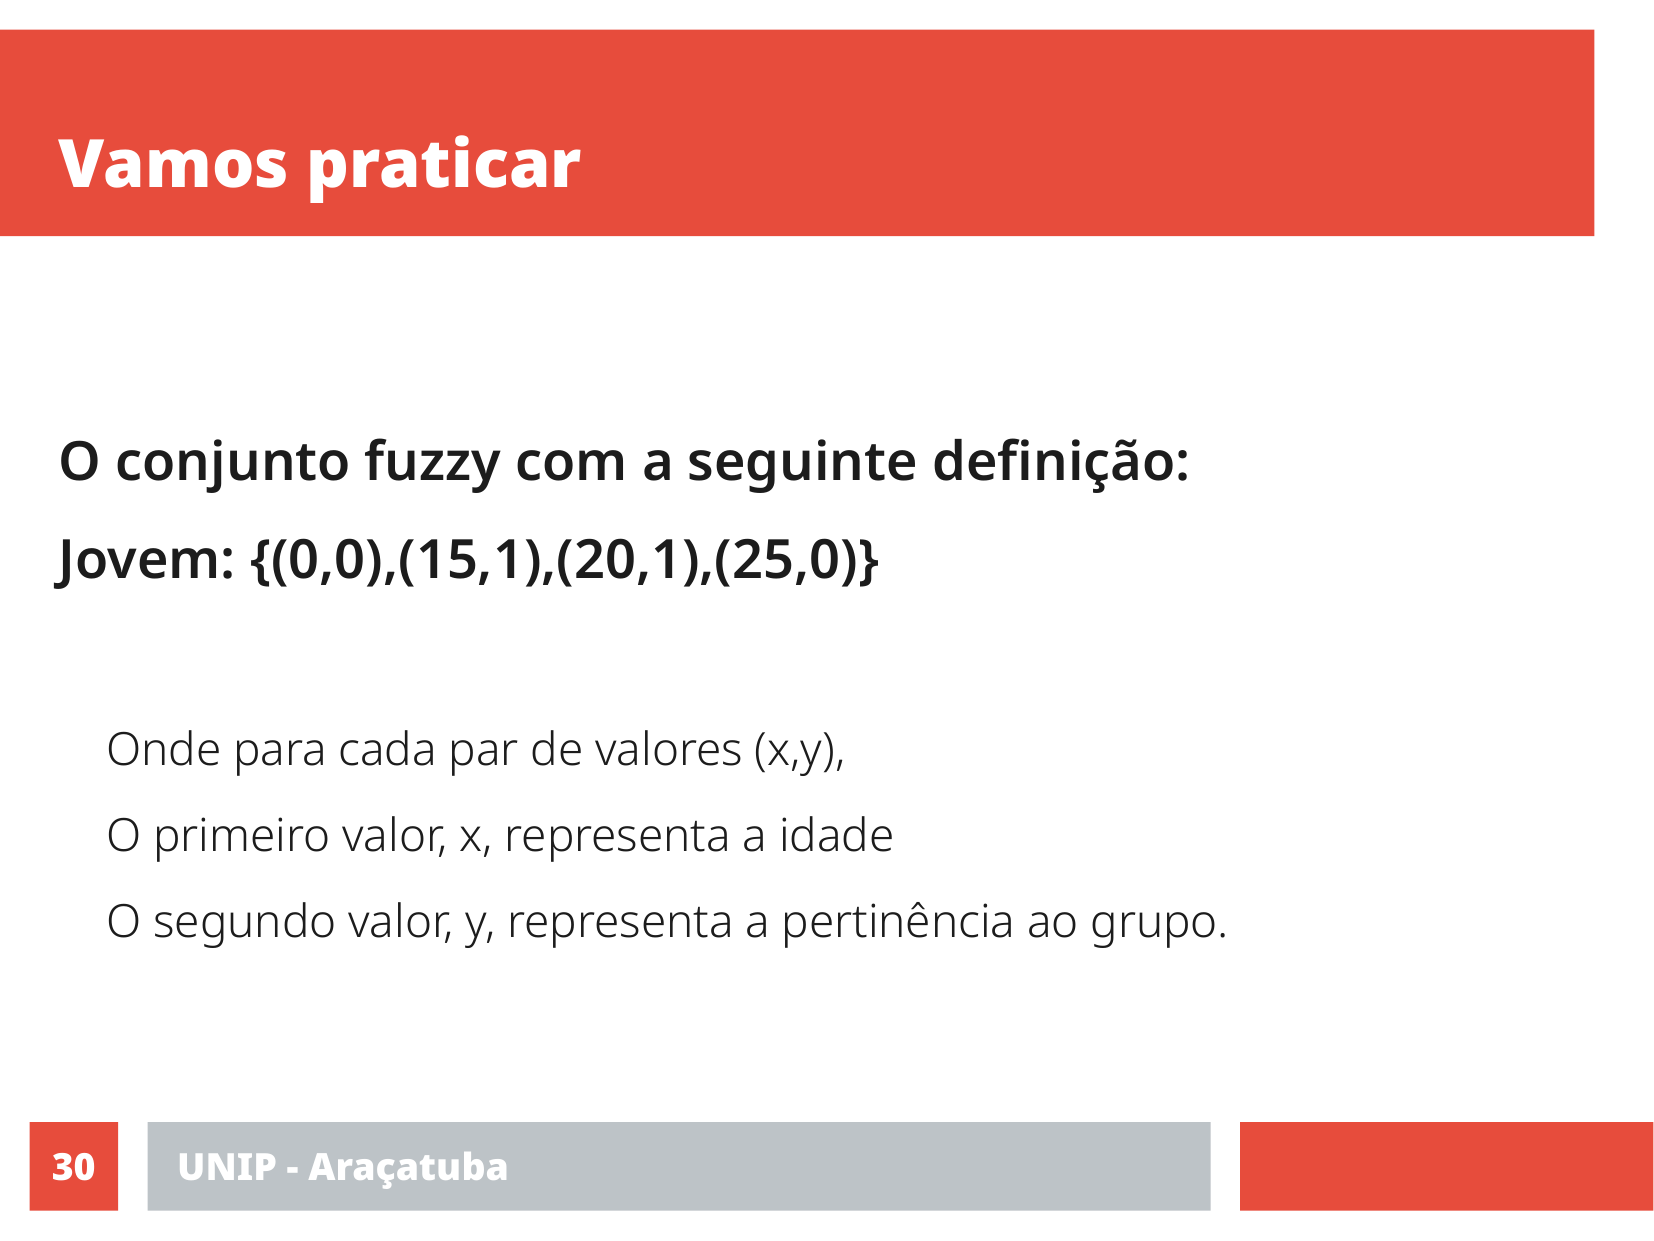

# Vamos praticar
O conjunto fuzzy com a seguinte definição:
Jovem: {(0,0),(15,1),(20,1),(25,0)}
Onde para cada par de valores (x,y),
O primeiro valor, x, representa a idade
O segundo valor, y, representa a pertinência ao grupo.
30
UNIP - Araçatuba